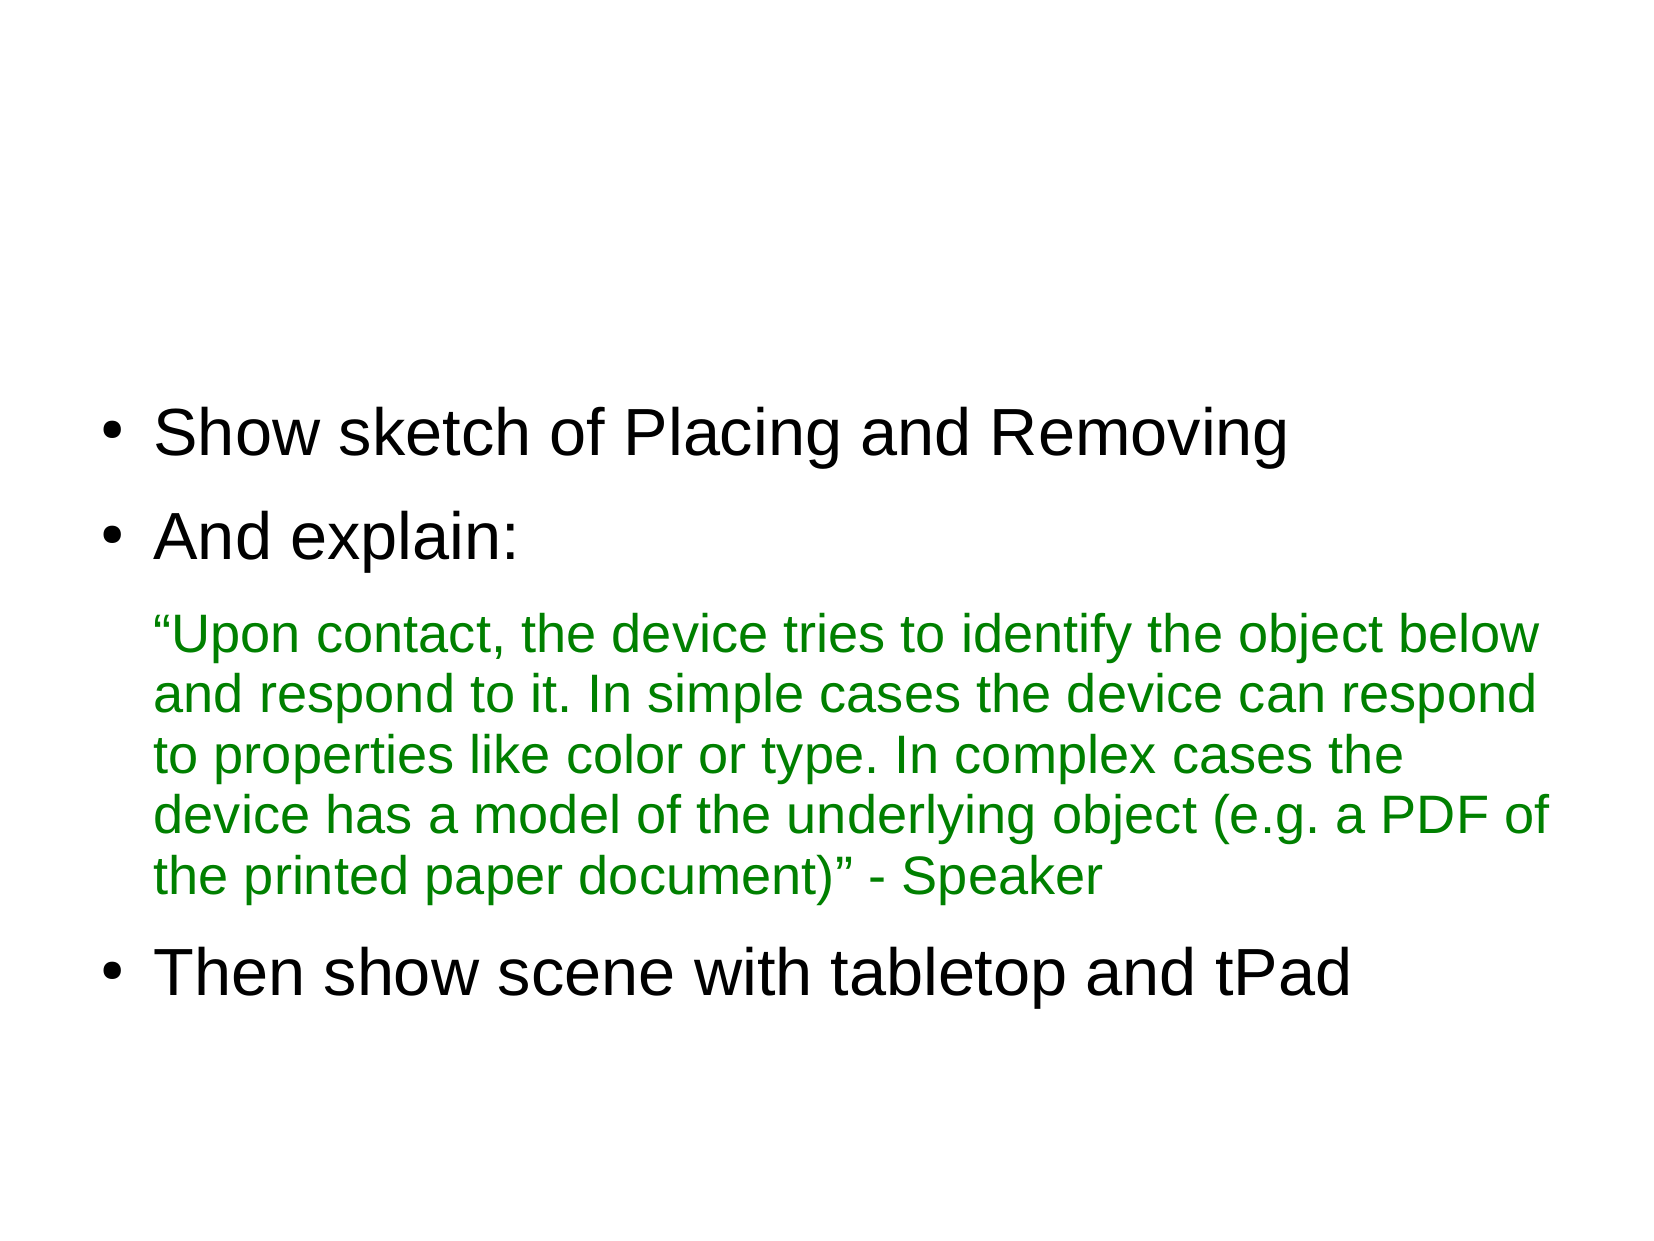

# Show sketch of Placing and Removing
And explain:
“Upon contact, the device tries to identify the object below and respond to it. In simple cases the device can respond to properties like color or type. In complex cases the device has a model of the underlying object (e.g. a PDF of the printed paper document)” - Speaker
Then show scene with tabletop and tPad